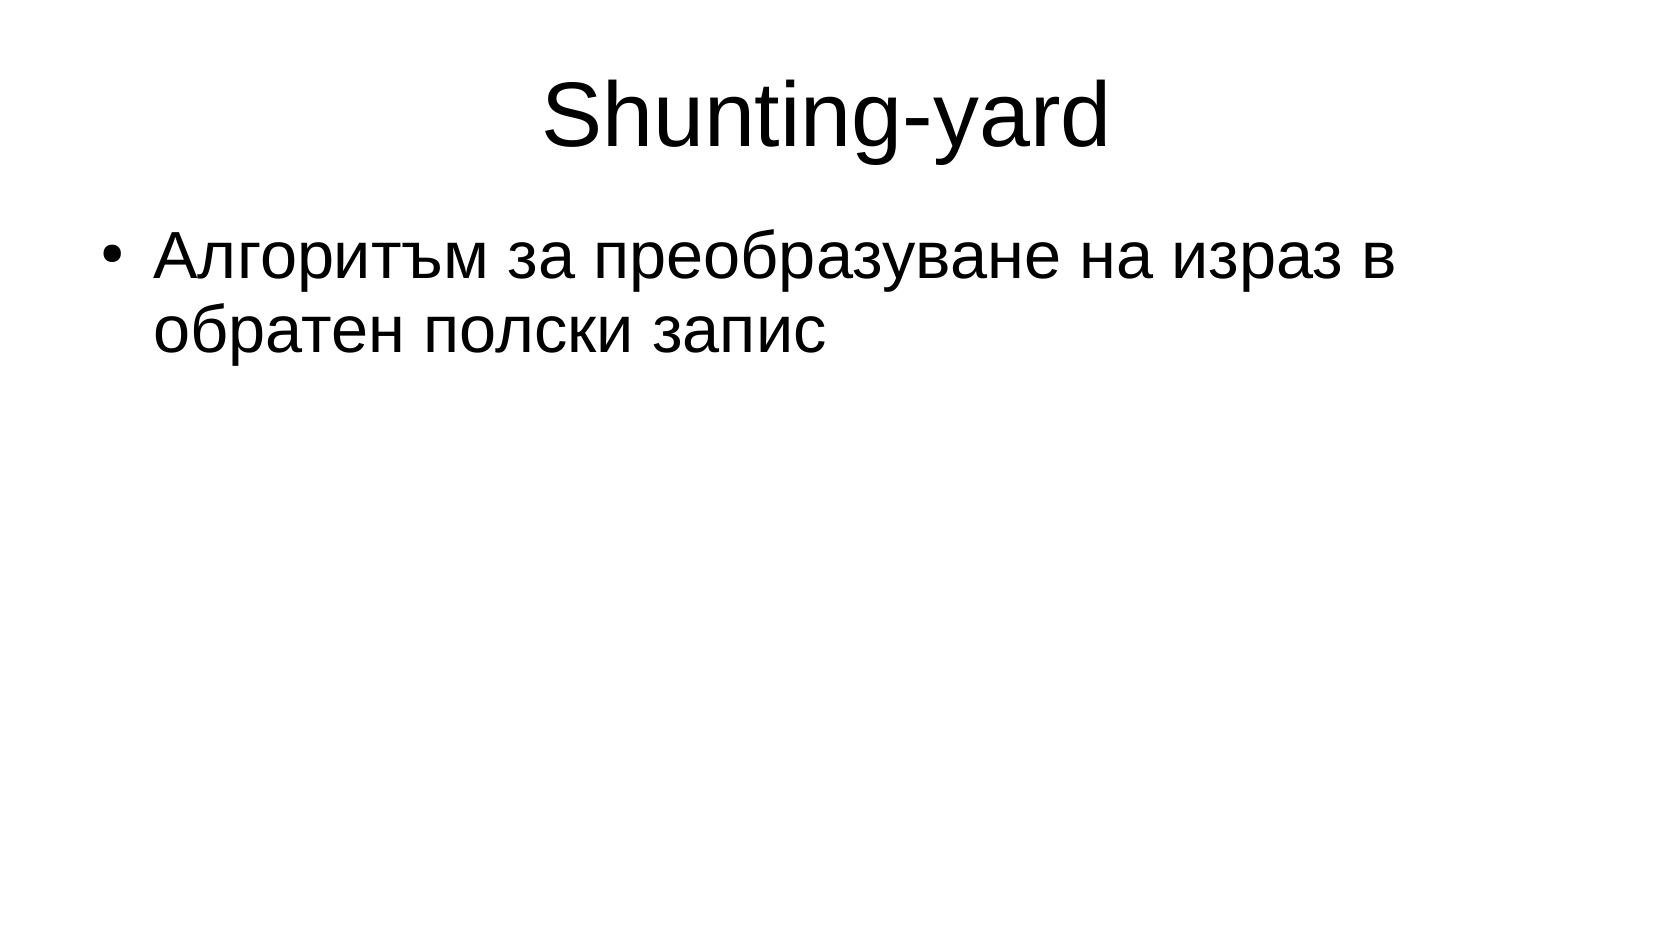

# Shunting-yard
Алгоритъм за преобразуване на израз в обратен полски запис